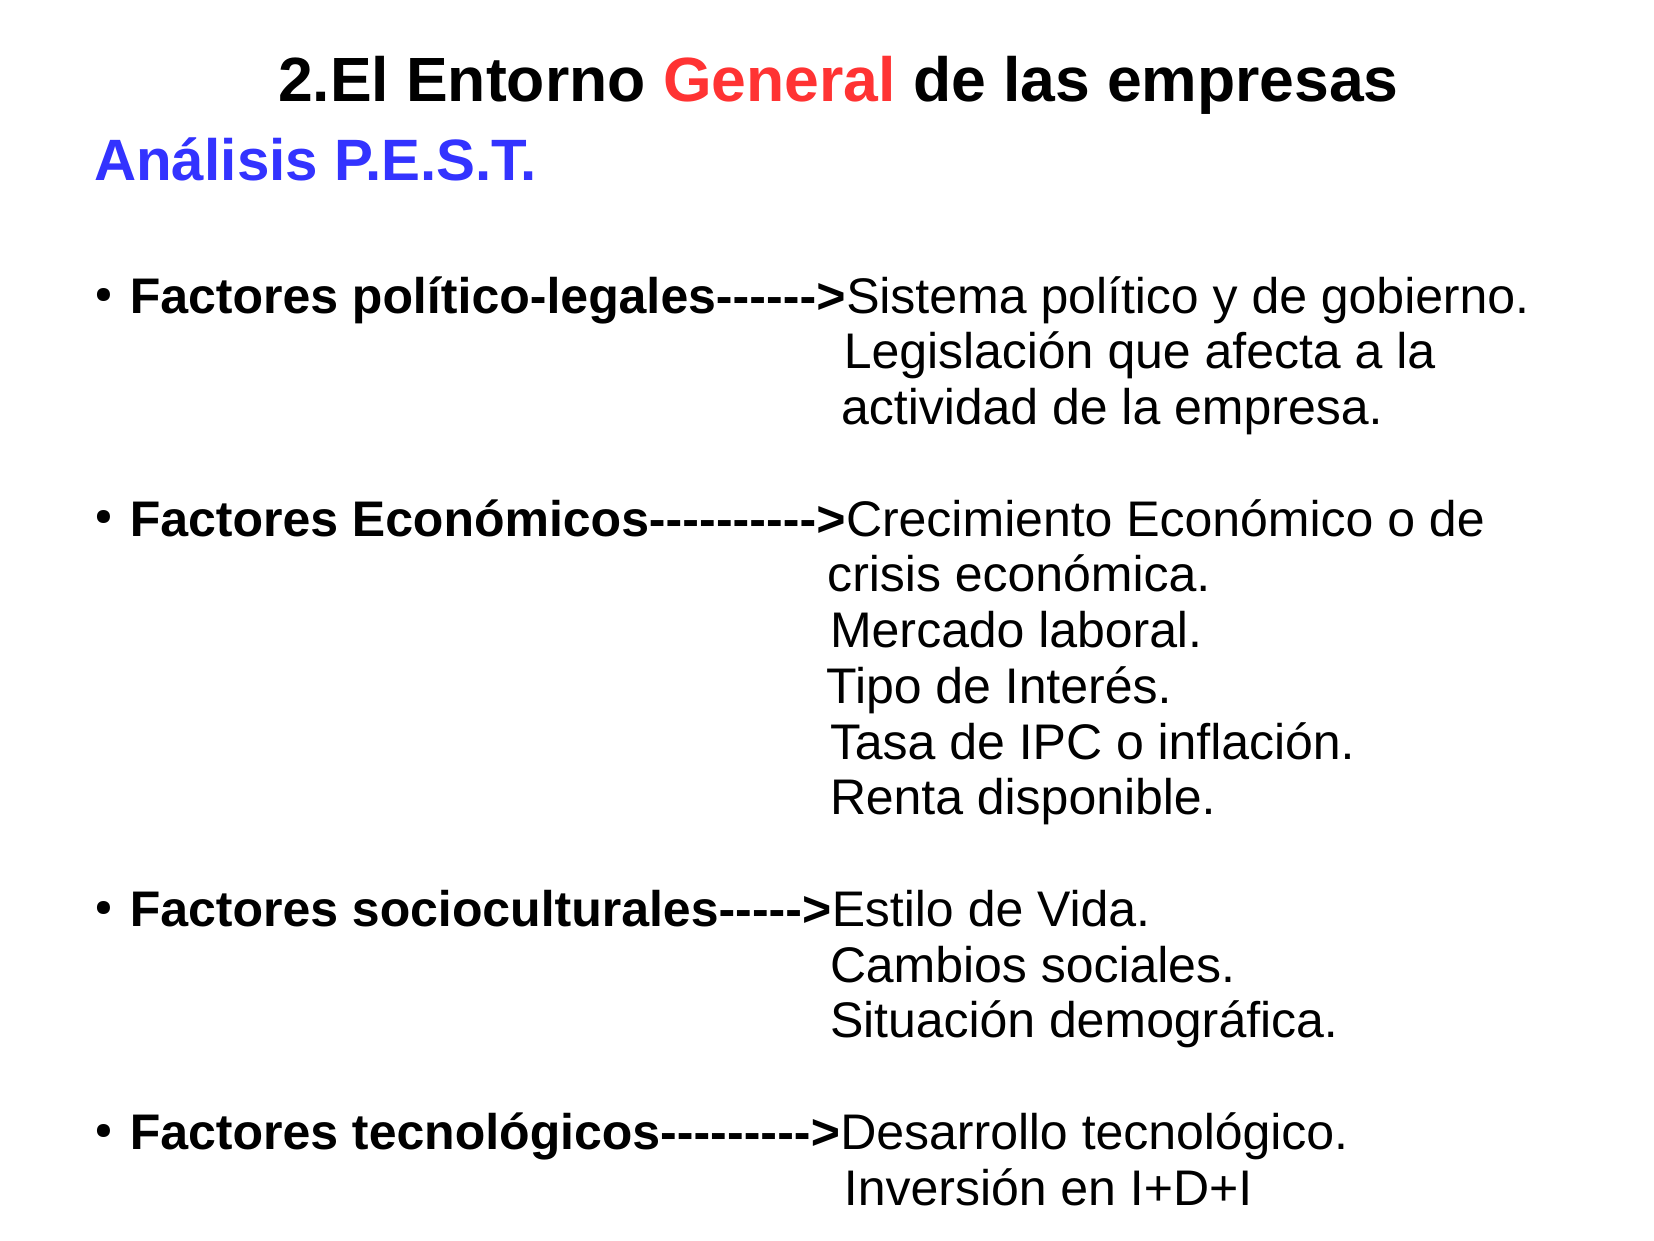

# 2.El Entorno General de las empresas
Análisis P.E.S.T.
Factores político-legales------>Sistema político y de gobierno.
 Legislación que afecta a la actividad de la empresa.
Factores Económicos---------->Crecimiento Económico o de crisis económica.
 Mercado laboral. Tipo de Interés.
 Tasa de IPC o inflación.
 Renta disponible.
Factores socioculturales----->Estilo de Vida.
 Cambios sociales.
 Situación demográfica.
Factores tecnológicos--------->Desarrollo tecnológico.
 Inversión en I+D+I